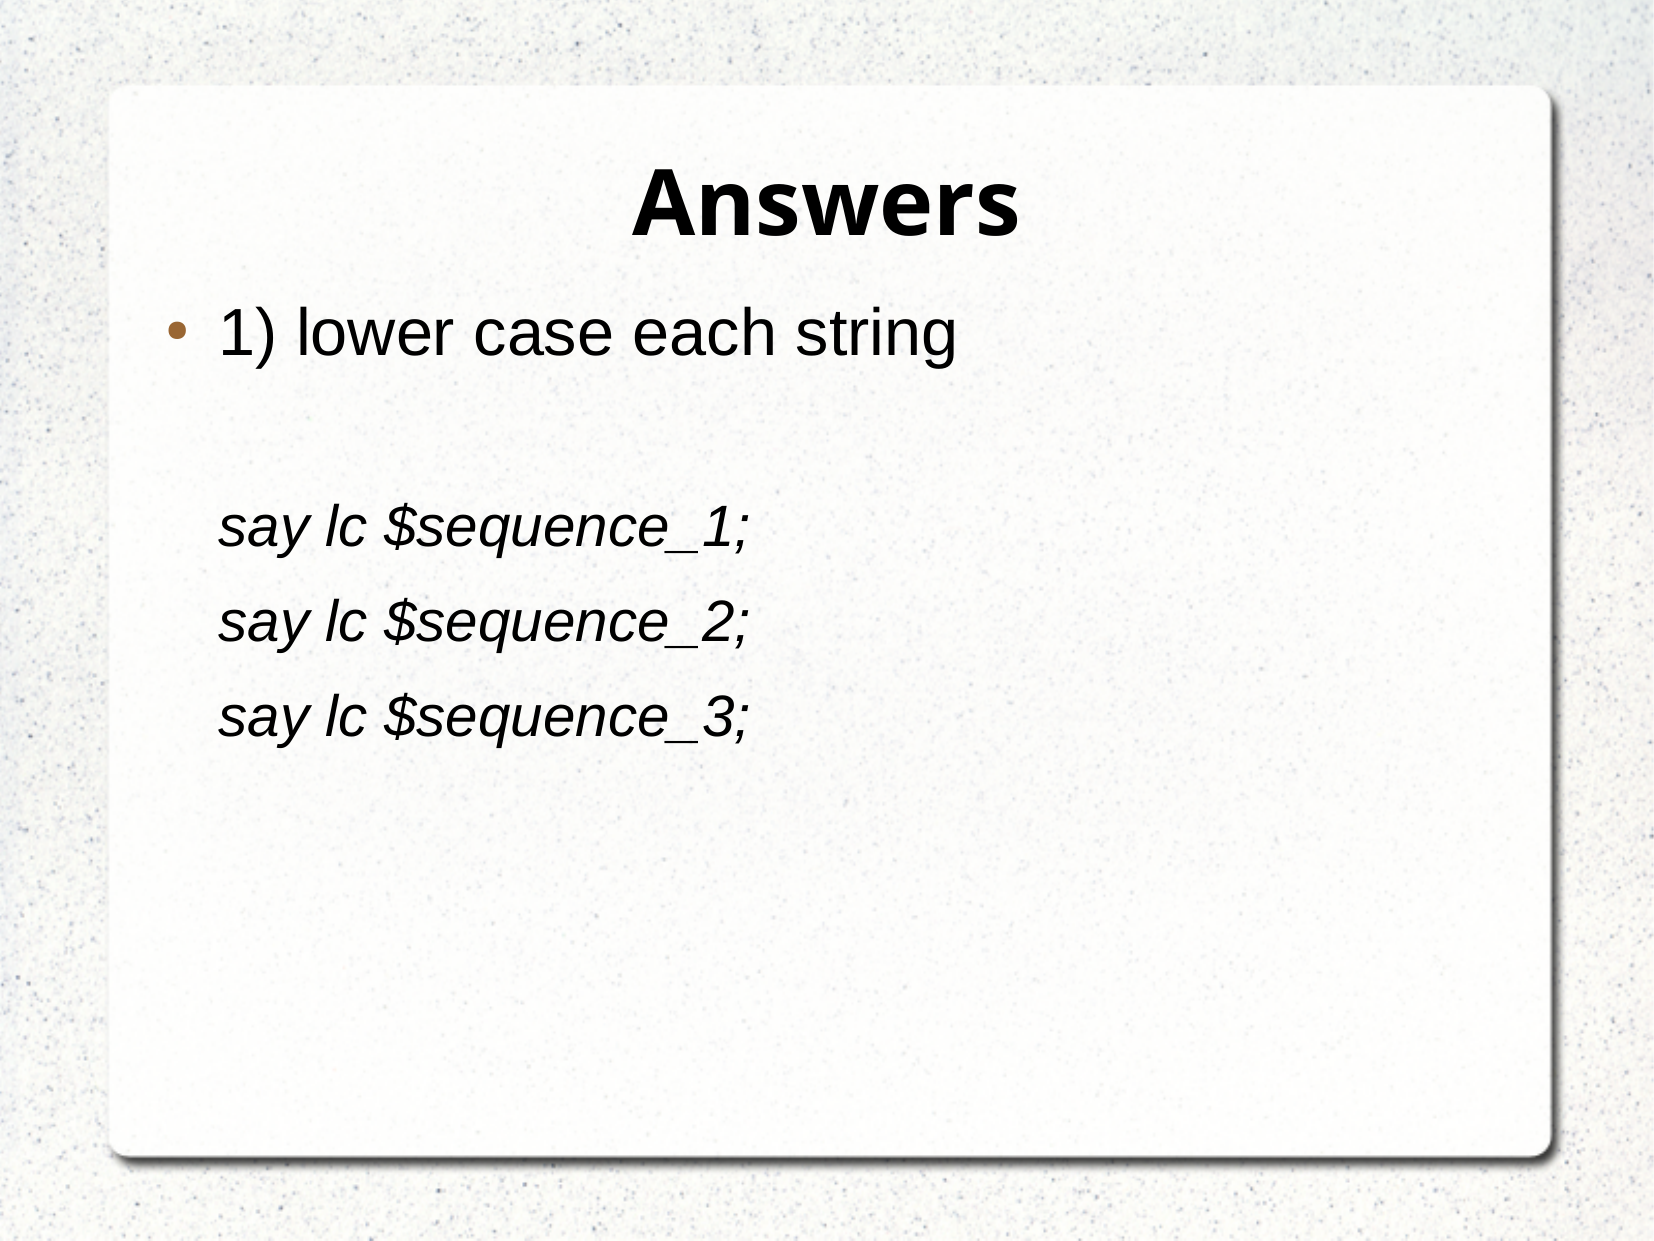

# Answers
1) lower case each string
say lc $sequence_1;
say lc $sequence_2;
say lc $sequence_3;